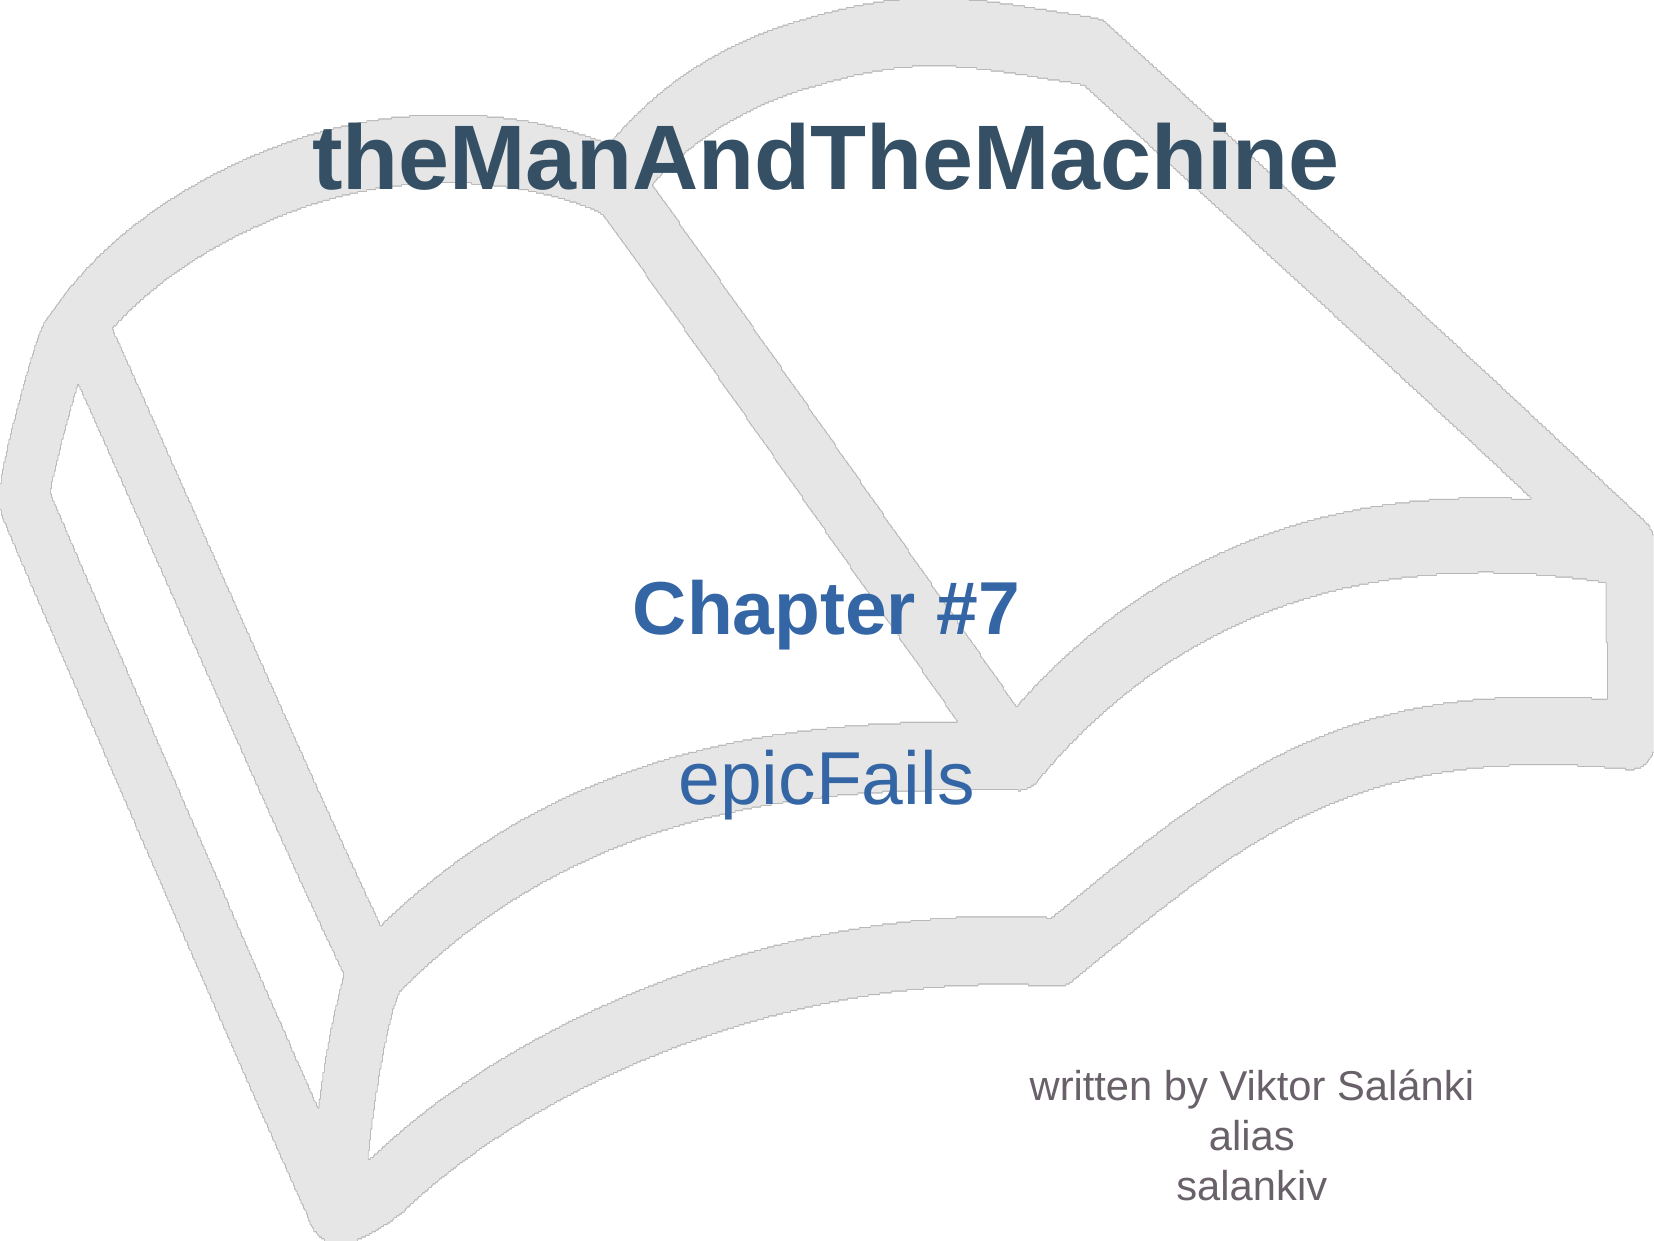

theManAndTheMachine
Chapter #7
epicFails
written by Viktor Salánki
alias
salankiv